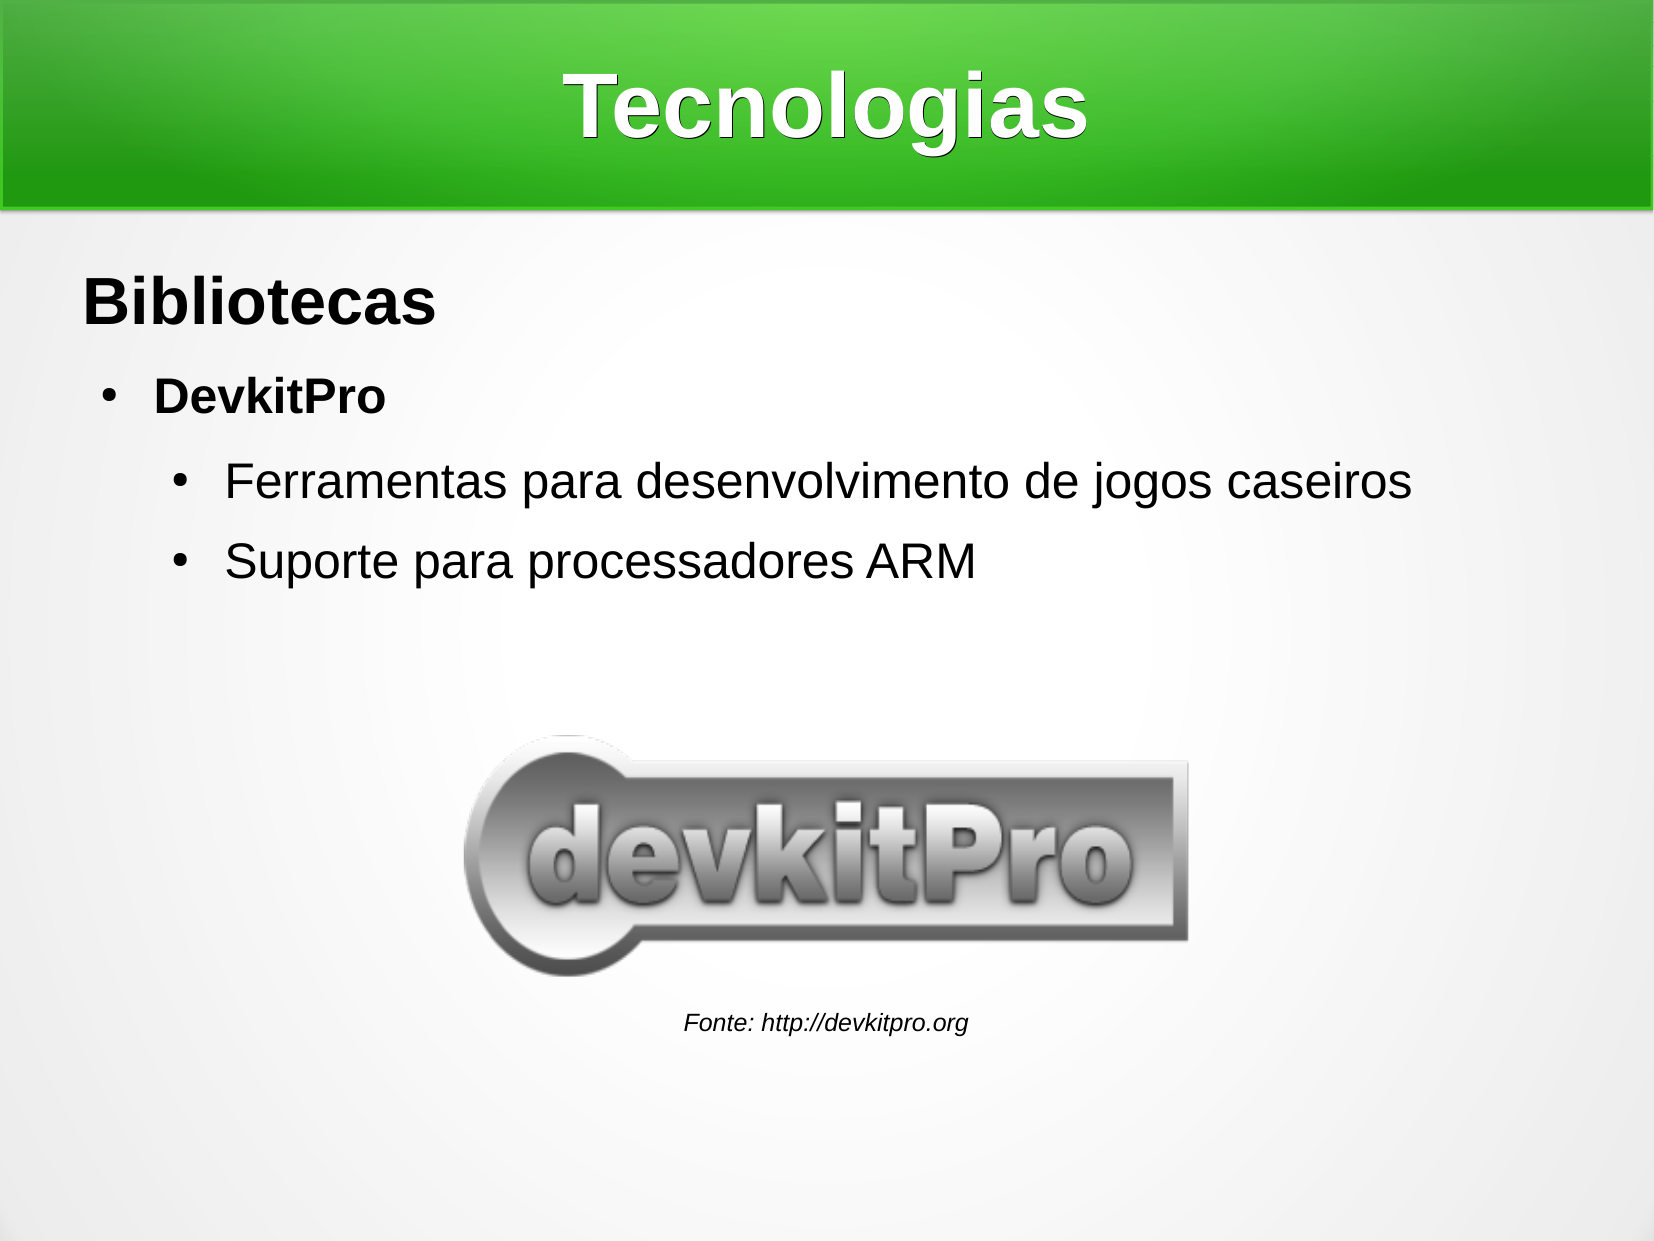

# Tecnologias
Bibliotecas
DevkitPro
Ferramentas para desenvolvimento de jogos caseiros
Suporte para processadores ARM
Fonte: http://devkitpro.org